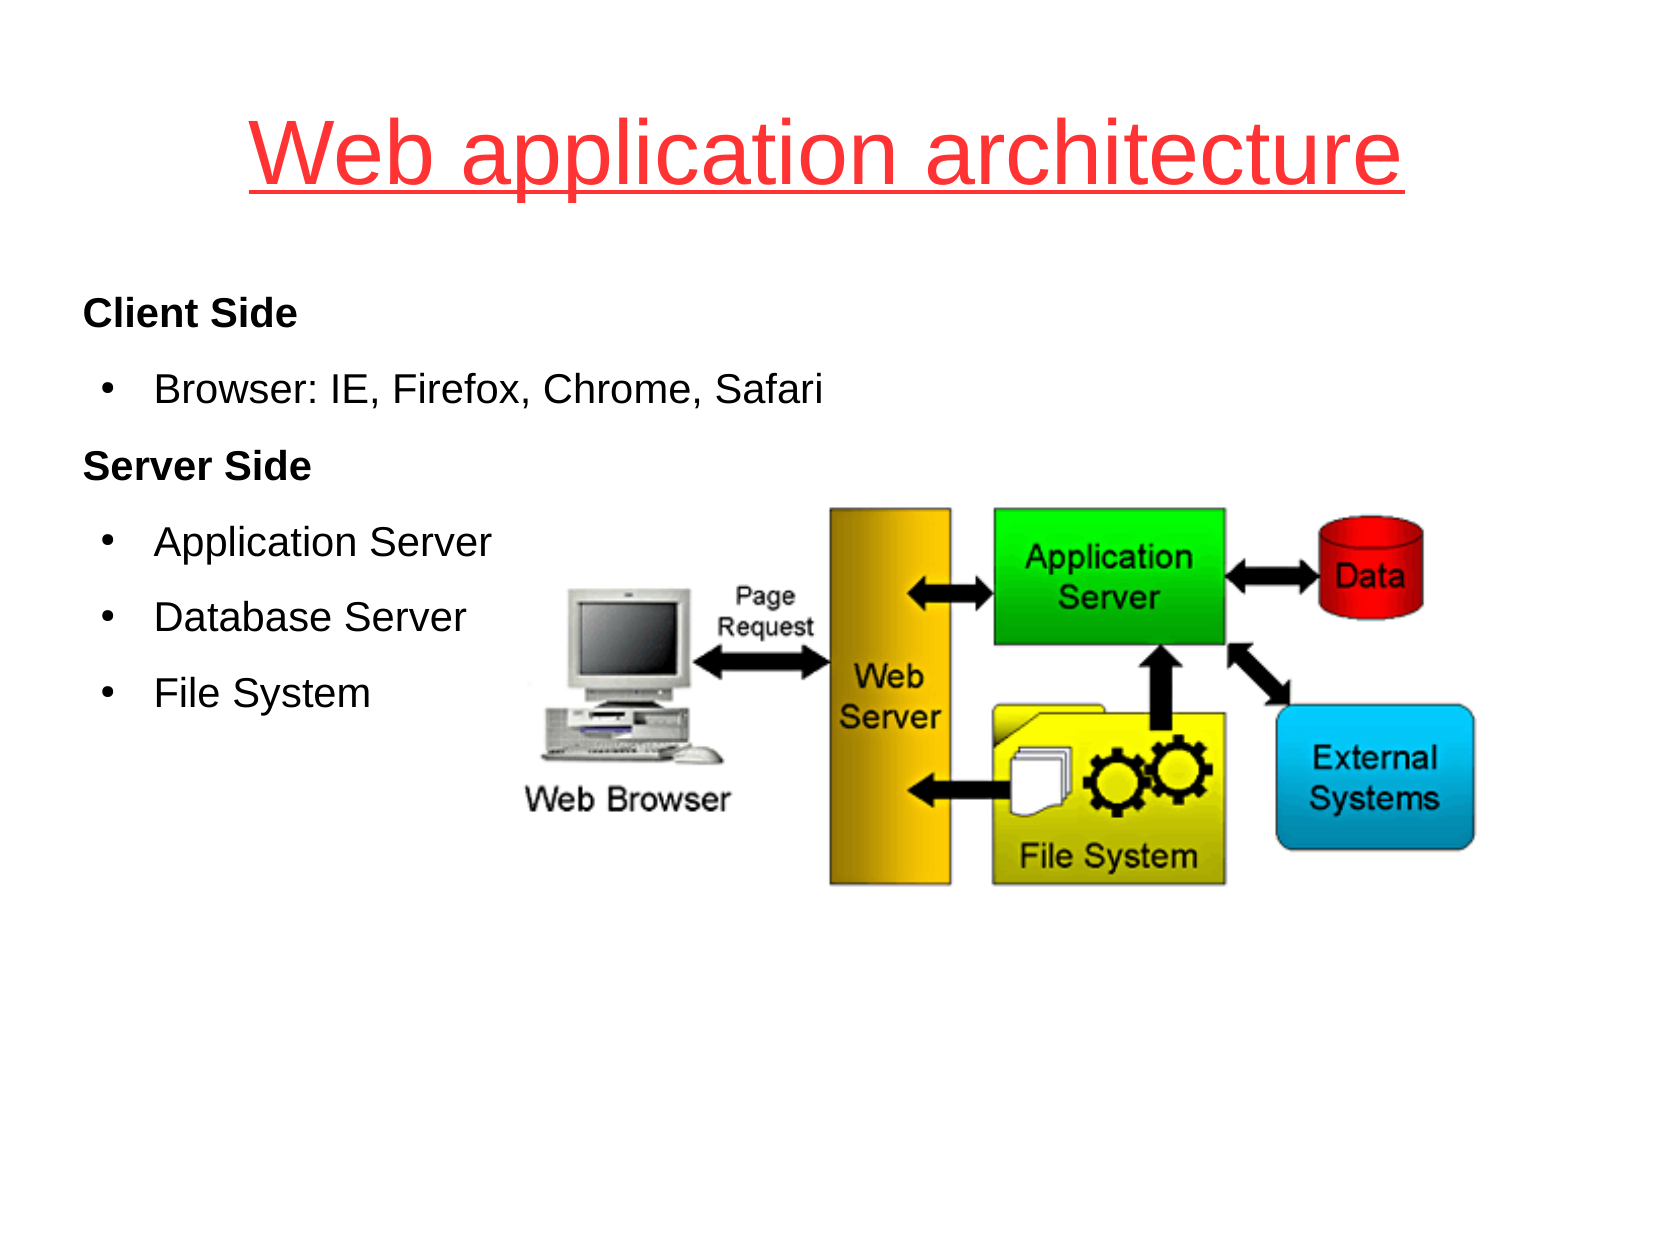

# Web application architecture
Client Side
Browser: IE, Firefox, Chrome, Safari
Server Side
Application Server
Database Server
File System